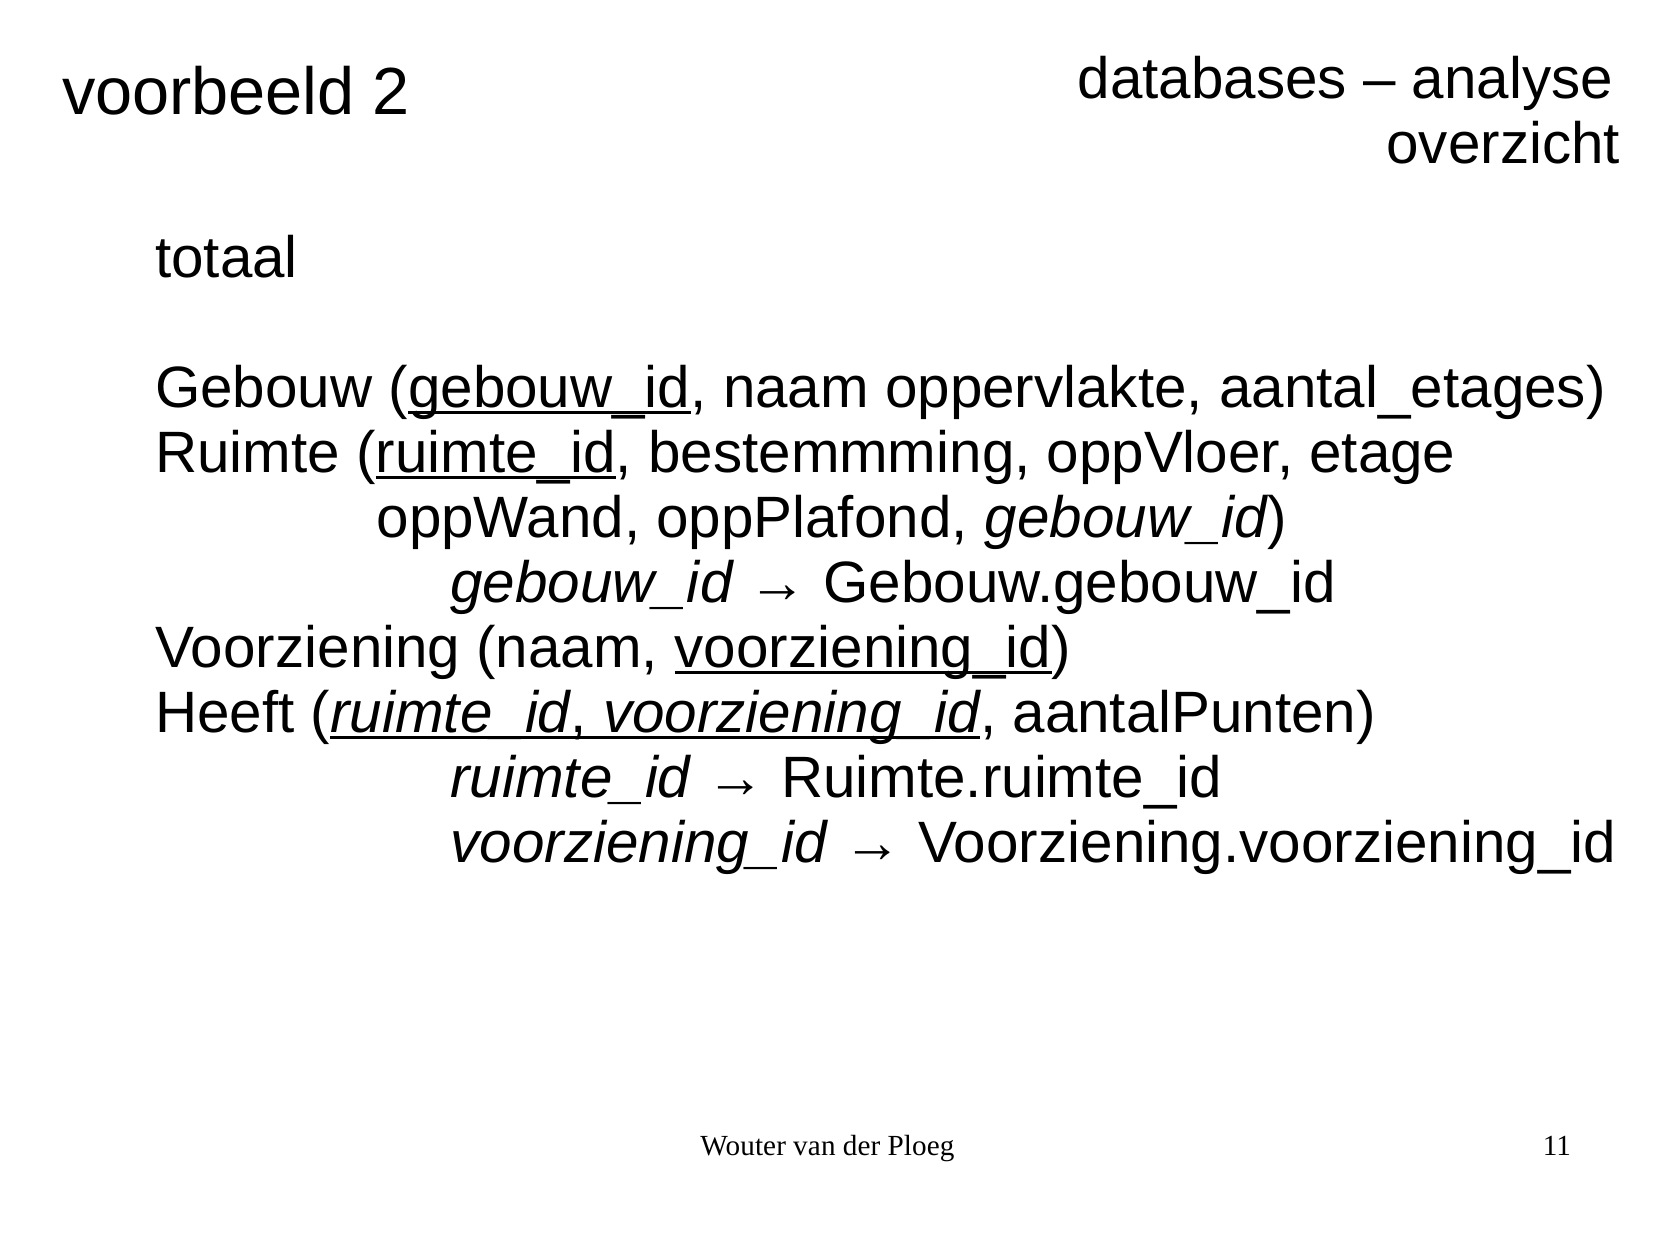

databases – analyse
 overzicht
voorbeeld 2
totaal
Gebouw (gebouw_id, naam oppervlakte, aantal_etages)
Ruimte (ruimte_id, bestemmming, oppVloer, etage
			oppWand, oppPlafond, gebouw_id)
				gebouw_id → Gebouw.gebouw_id
Voorziening (naam, voorziening_id)
Heeft (ruimte_id, voorziening_id, aantalPunten)
				ruimte_id → Ruimte.ruimte_id
				voorziening_id → Voorziening.voorziening_id
Wouter van der Ploeg
11